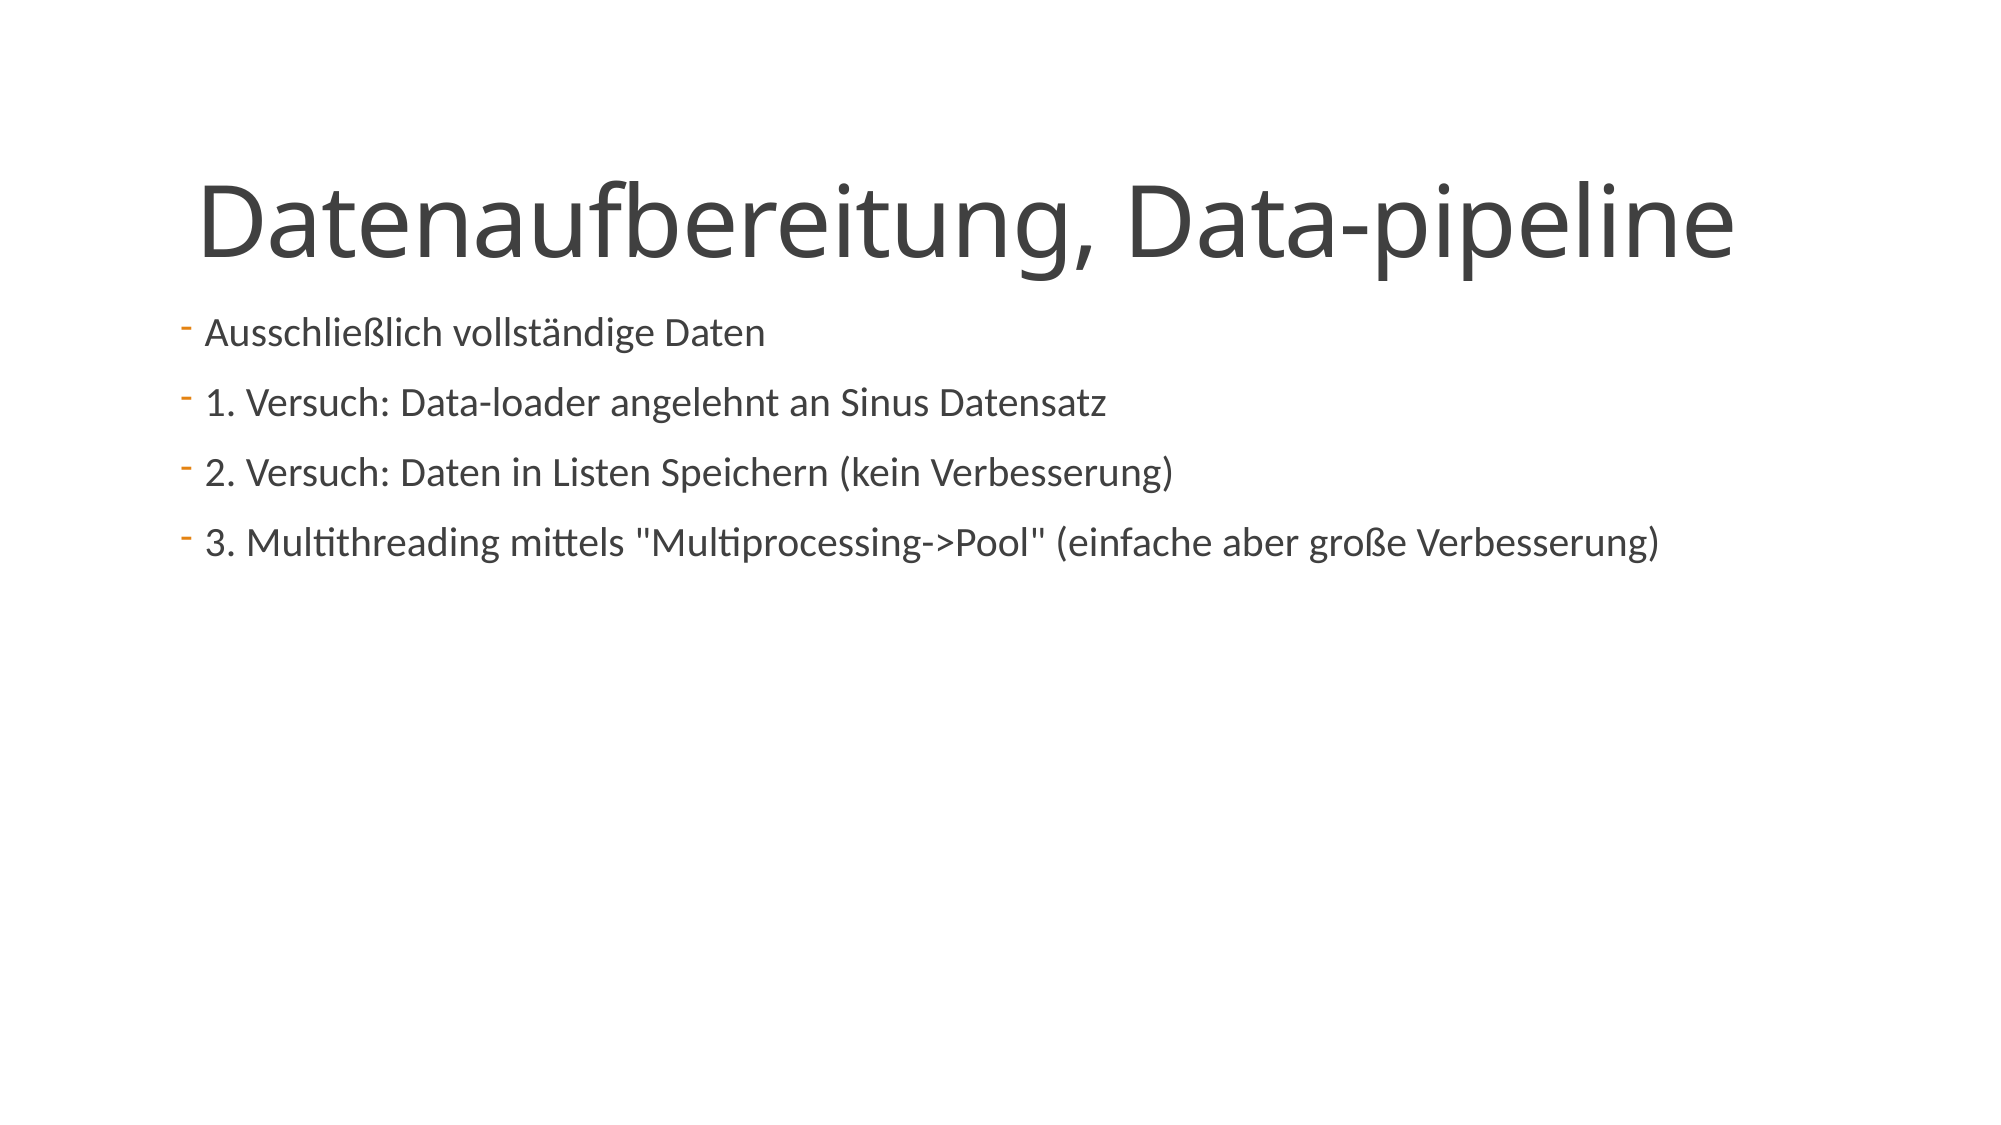

# Datenaufbereitung, Data-pipeline
 Ausschließlich vollständige Daten
 1. Versuch: Data-loader angelehnt an Sinus Datensatz
 2. Versuch: Daten in Listen Speichern (kein Verbesserung)
 3. Multithreading mittels "Multiprocessing->Pool" (einfache aber große Verbesserung)